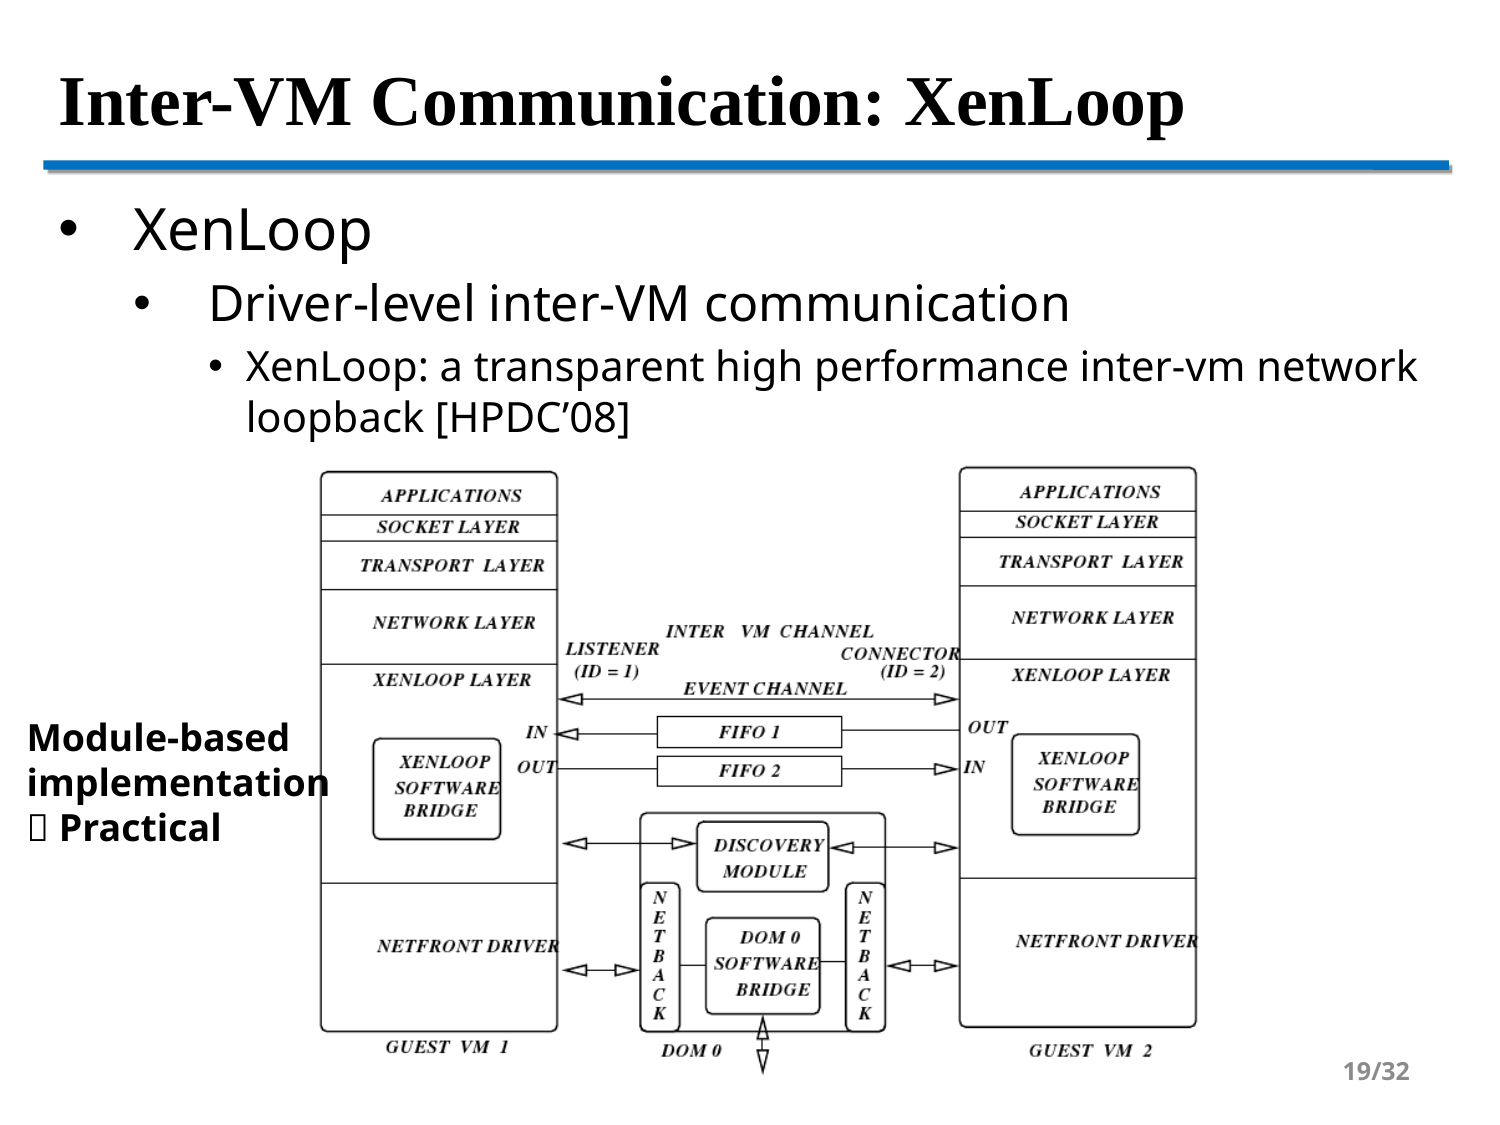

# Inter-VM Communication: XenLoop
XenLoop
Driver-level inter-VM communication
XenLoop: a transparent high performance inter-vm network loopback [HPDC’08]
Module-based
implementation
 Practical